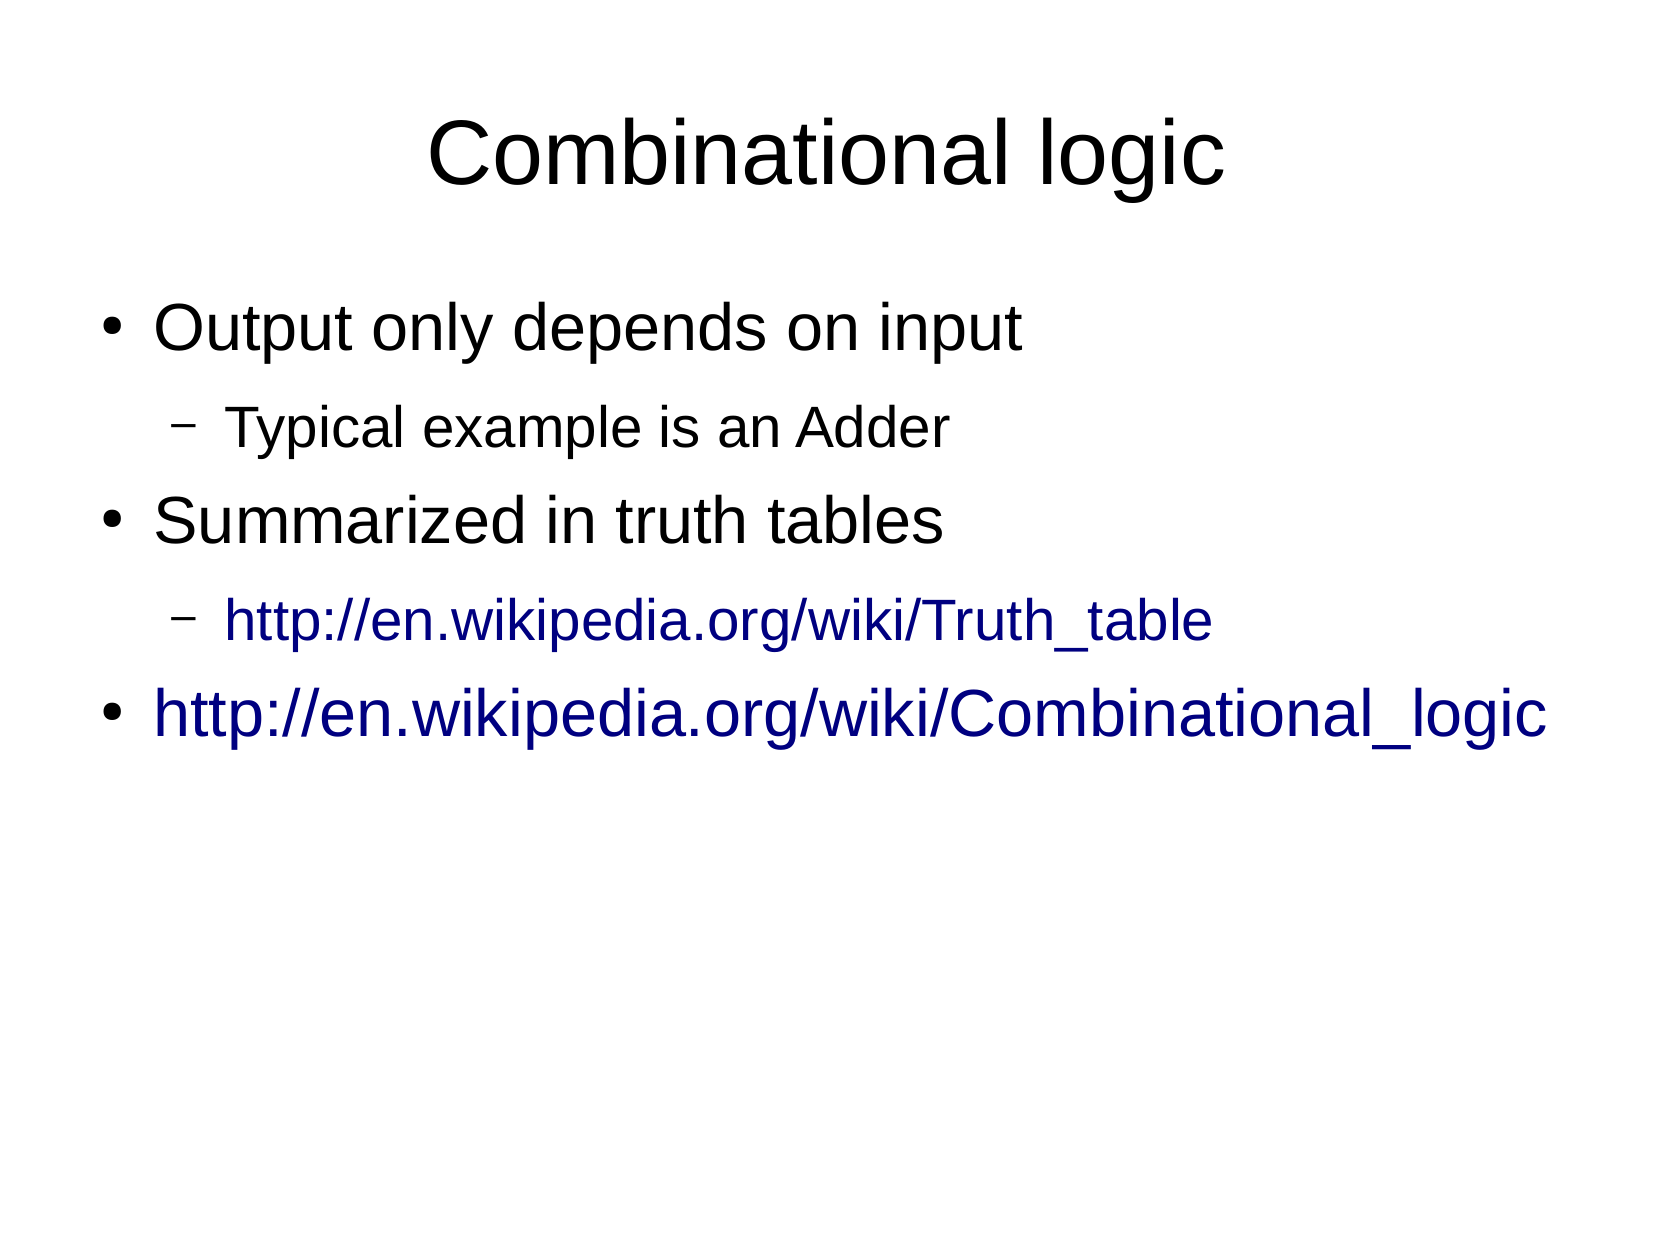

# Combinational logic
Output only depends on input
Typical example is an Adder
Summarized in truth tables
http://en.wikipedia.org/wiki/Truth_table
http://en.wikipedia.org/wiki/Combinational_logic